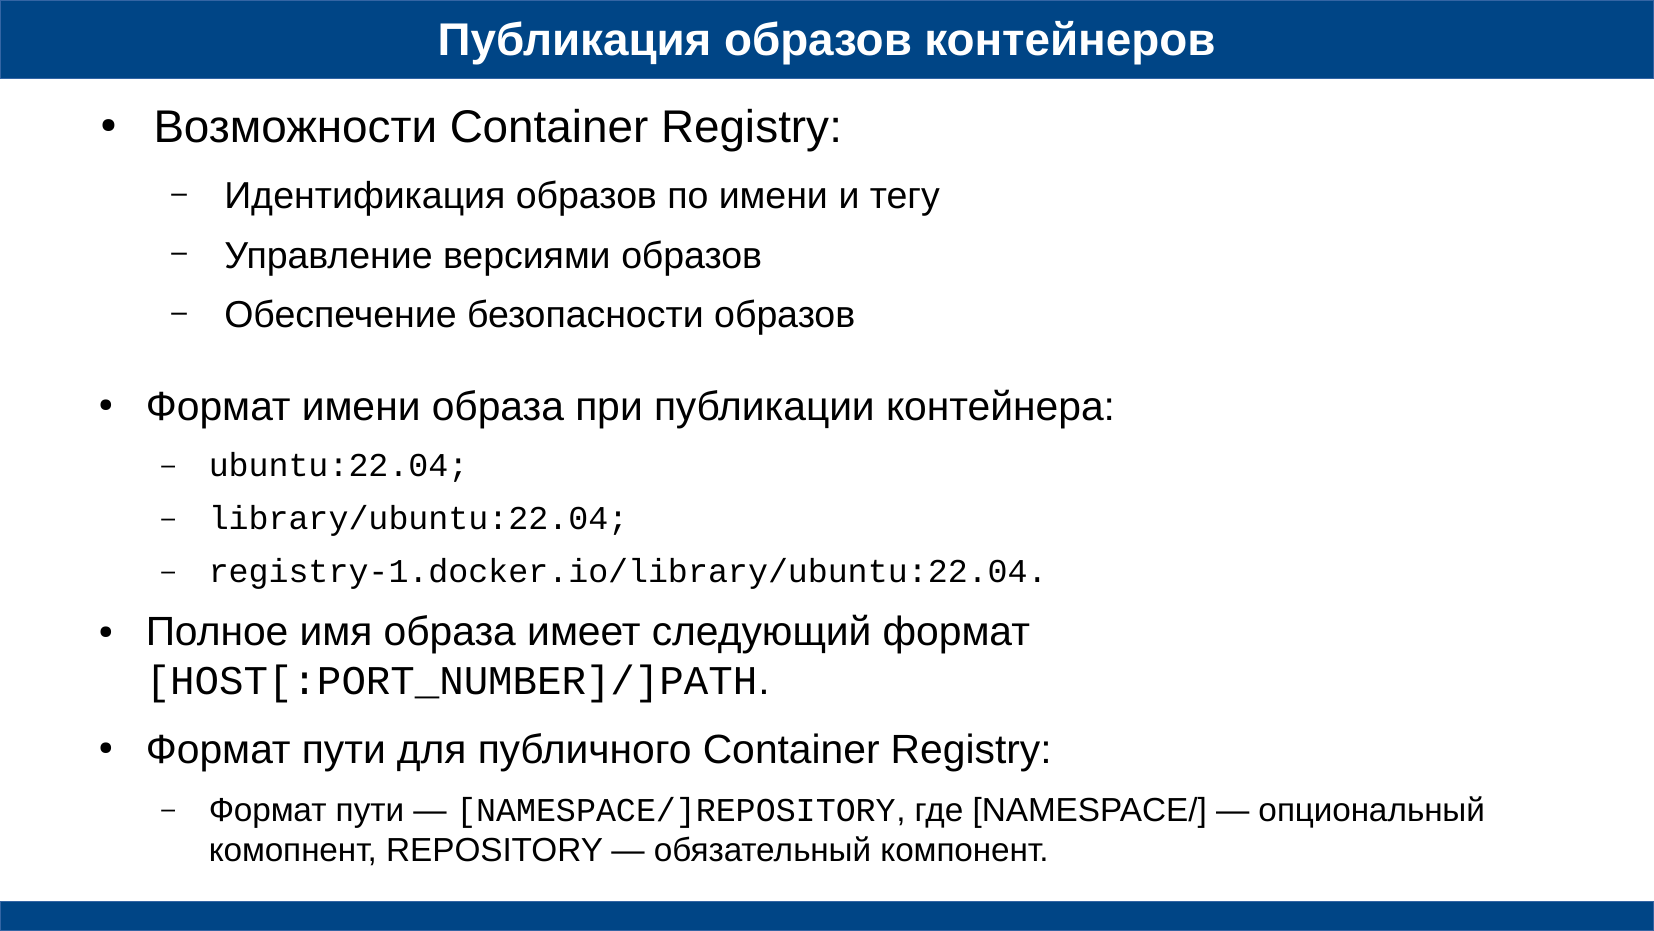

# Публикация образов контейнеров
Возможности Container Registry:
Идентификация образов по имени и тегу
Управление версиями образов
Обеспечение безопасности образов
Формат имени образа при публикации контейнера:
ubuntu:22.04;
library/ubuntu:22.04;
registry-1.docker.io/library/ubuntu:22.04.
Полное имя образа имеет следующий формат [HOST[:PORT_NUMBER]/]PATH.
Формат пути для публичного Container Registry:
Формат пути — [NAMESPACE/]REPOSITORY, где [NAMESPACE/] — опциональный комопнент, REPOSITORY — обязательный компонент.